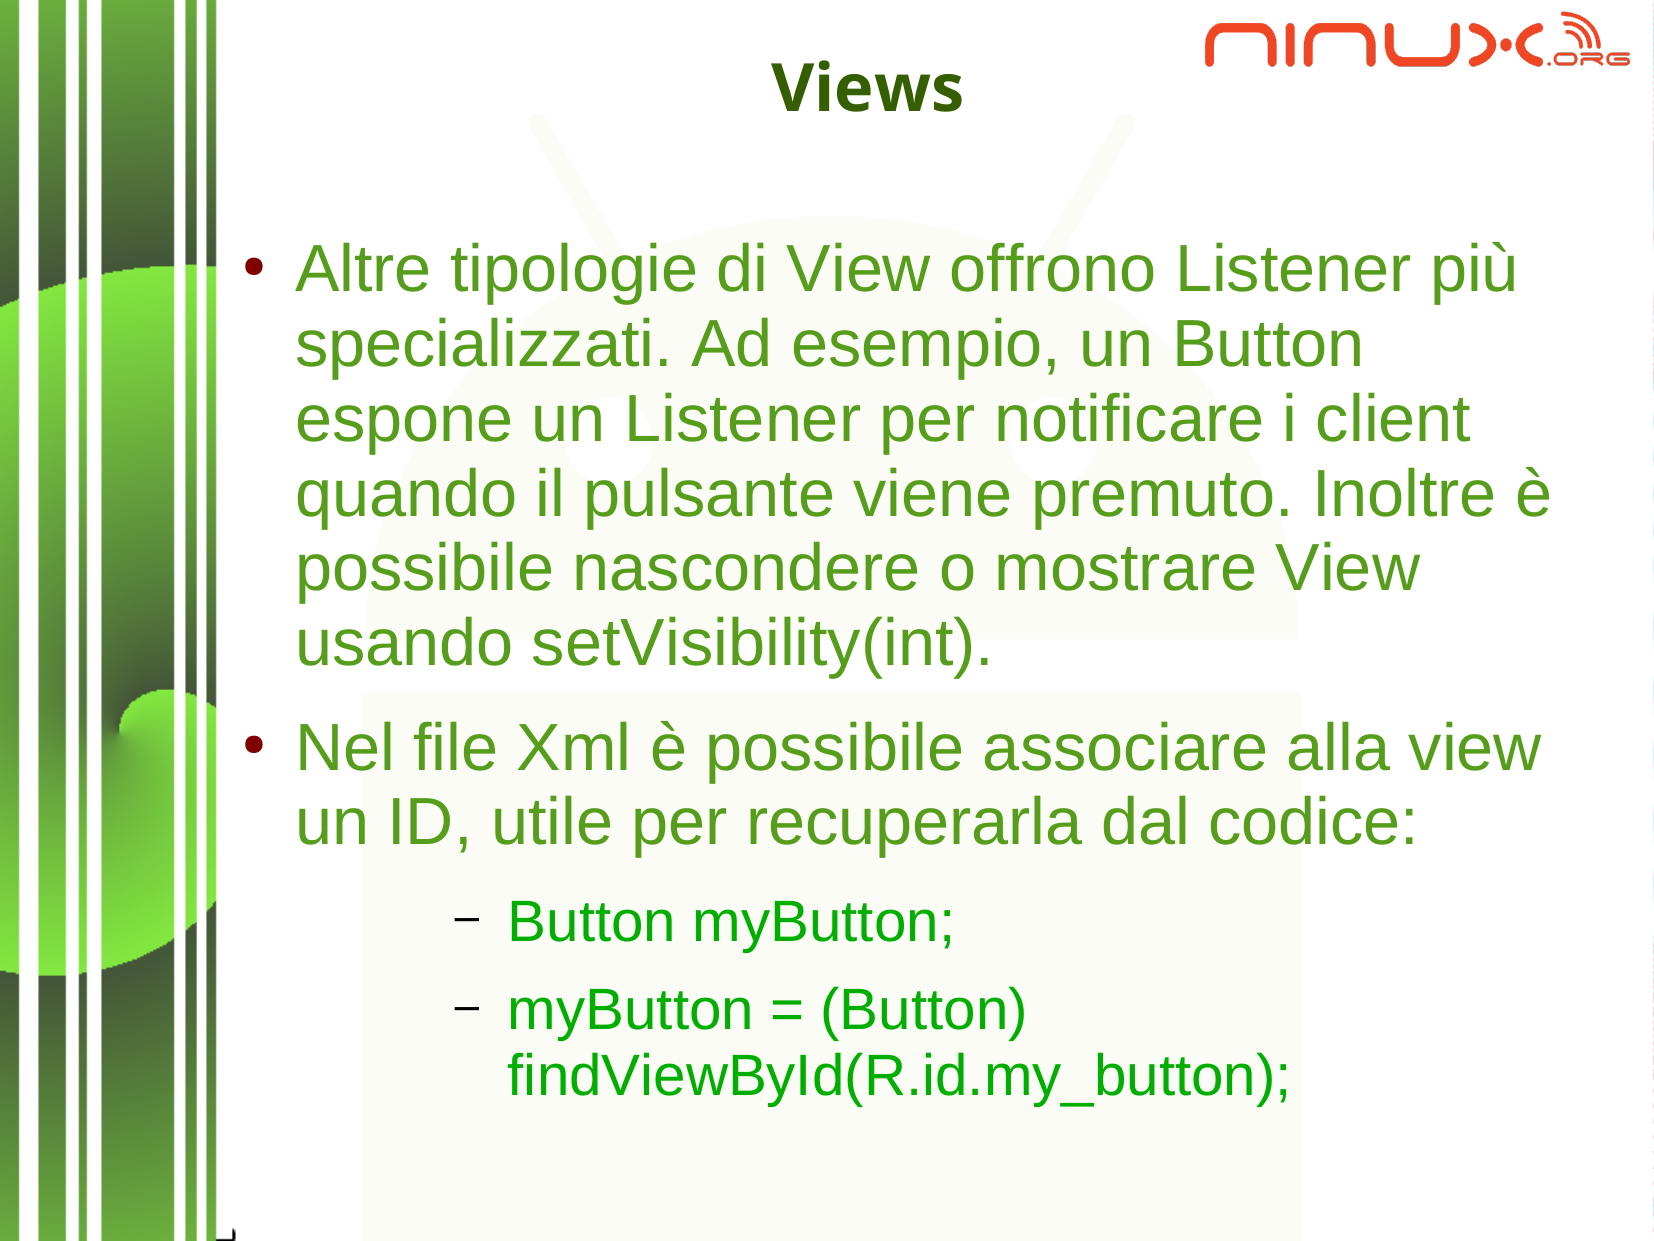

# Views
Altre tipologie di View offrono Listener più specializzati. Ad esempio, un Button espone un Listener per notificare i client quando il pulsante viene premuto. Inoltre è possibile nascondere o mostrare View usando setVisibility(int).
Nel file Xml è possibile associare alla view un ID, utile per recuperarla dal codice:
Button myButton;
myButton = (Button) findViewById(R.id.my_button);